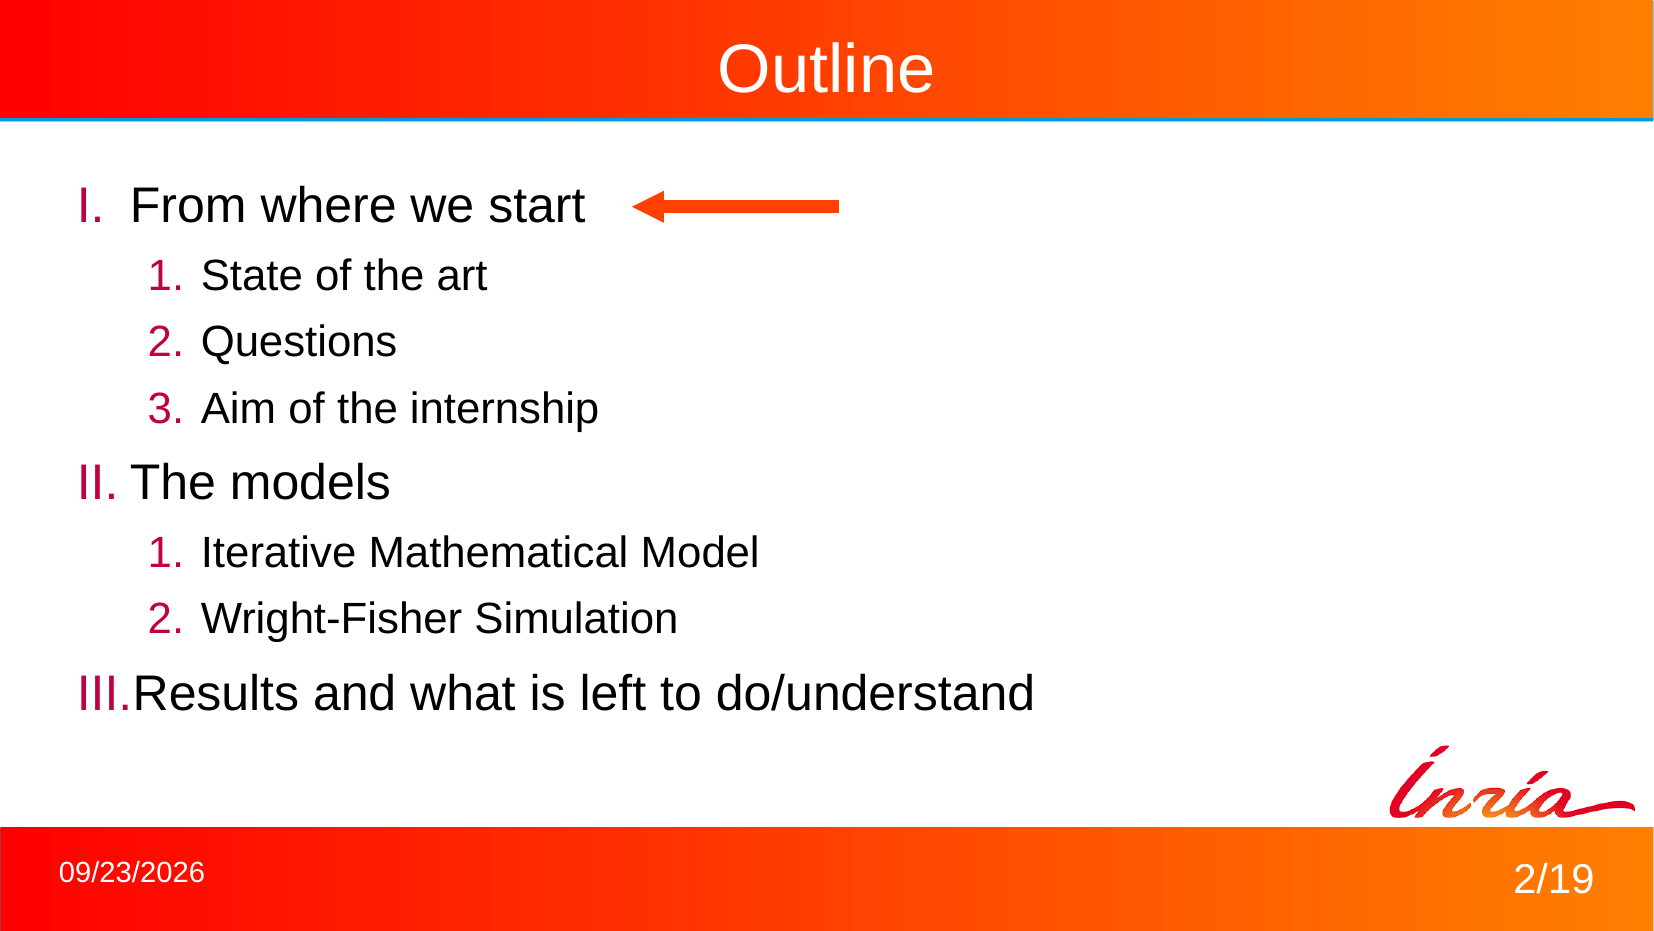

# Outline
From where we start
State of the art
Questions
Aim of the internship
The models
Iterative Mathematical Model
Wright-Fisher Simulation
Results and what is left to do/understand
2